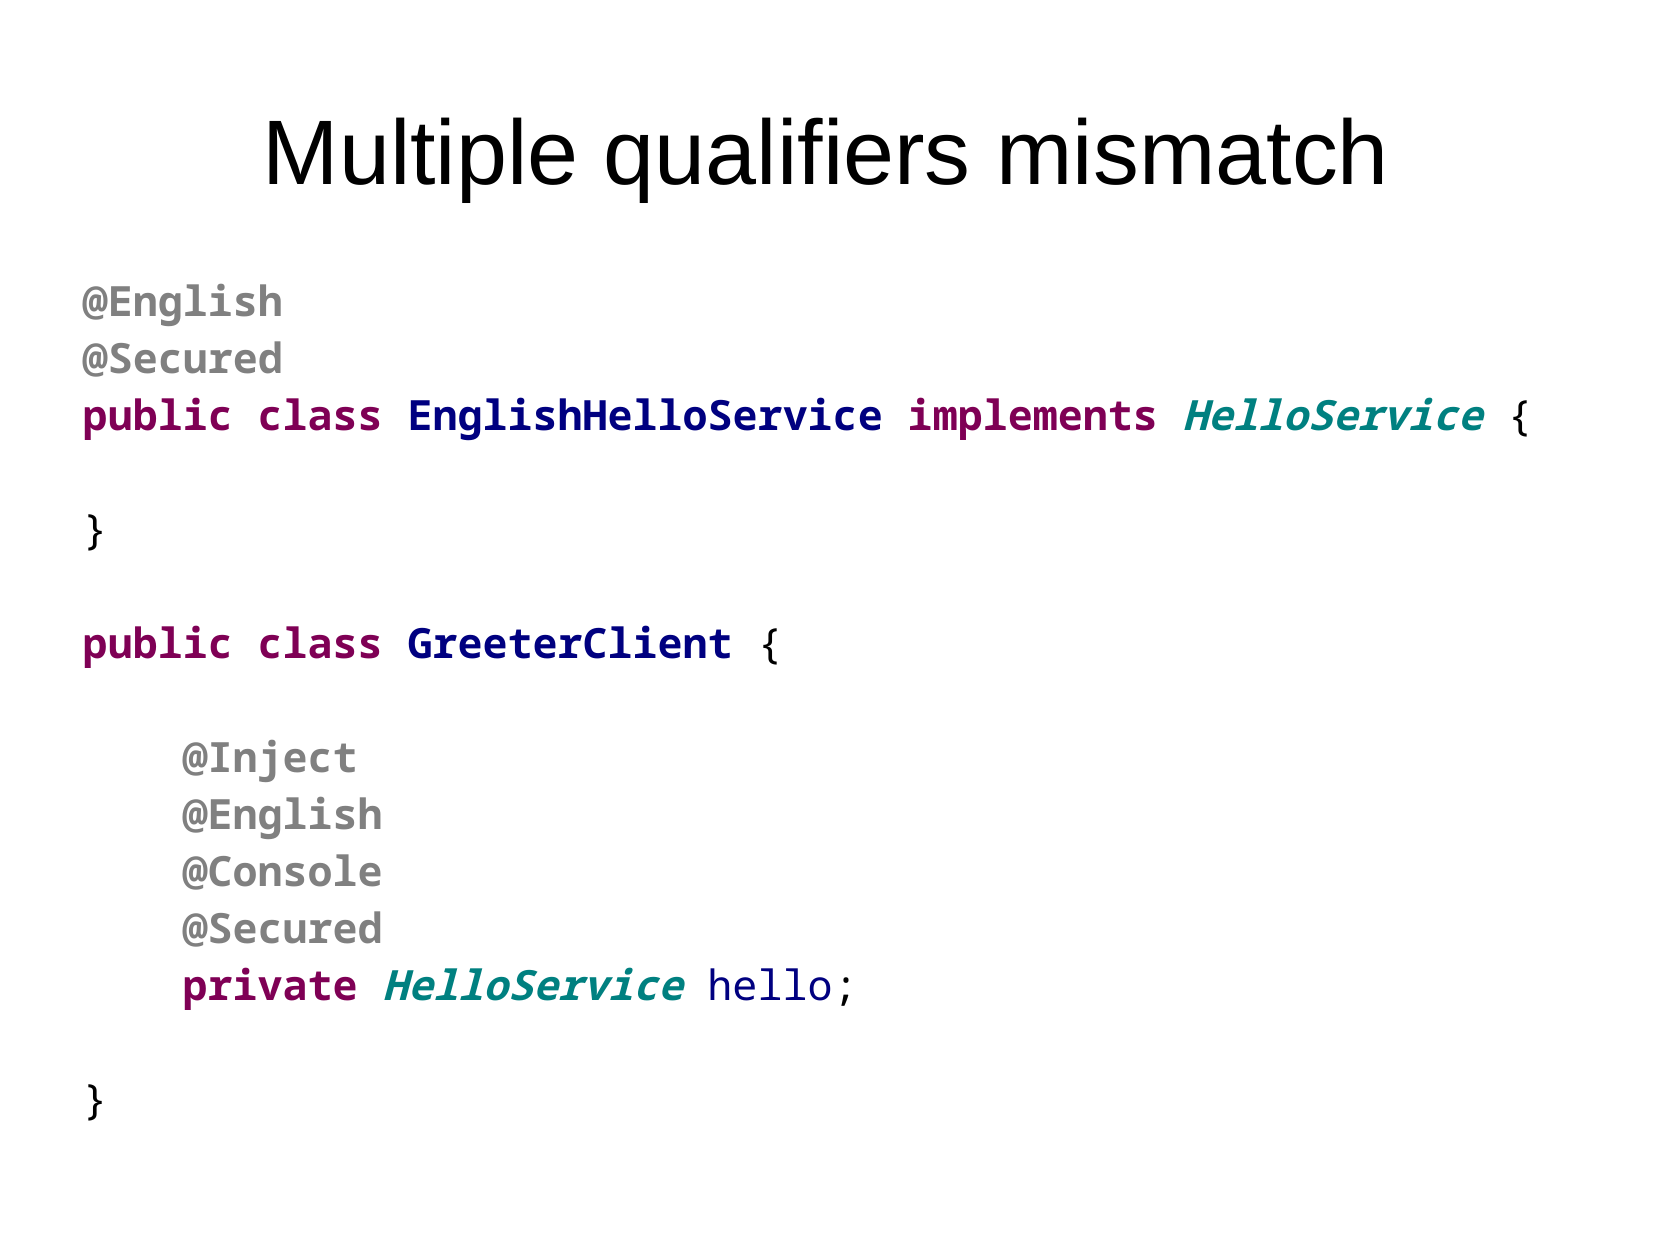

# Multiple qualifiers mismatch
@English
@Secured
public class EnglishHelloService implements HelloService {
}
public class GreeterClient {
 @Inject
 @English
 @Console
 @Secured
 private HelloService hello;
}